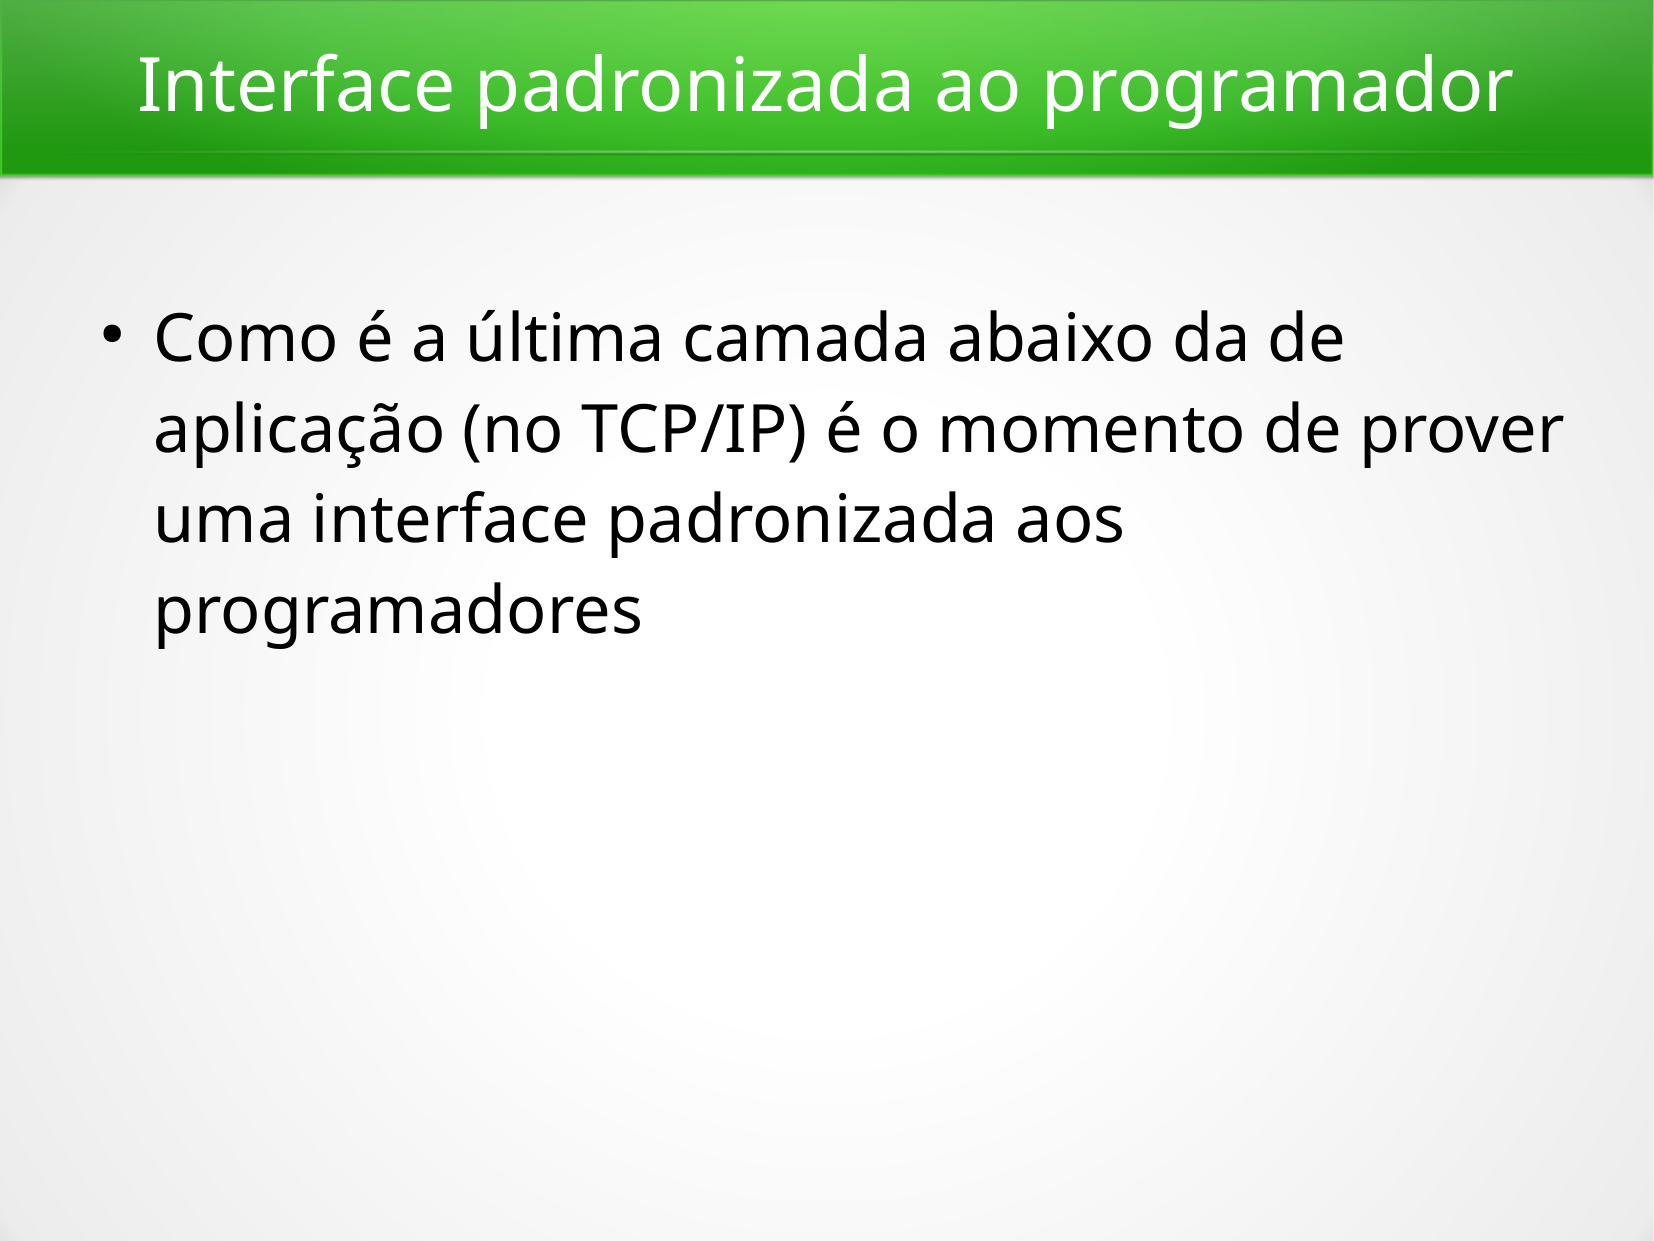

# Interface padronizada ao programador
Como é a última camada abaixo da de aplicação (no TCP/IP) é o momento de prover uma interface padronizada aos programadores